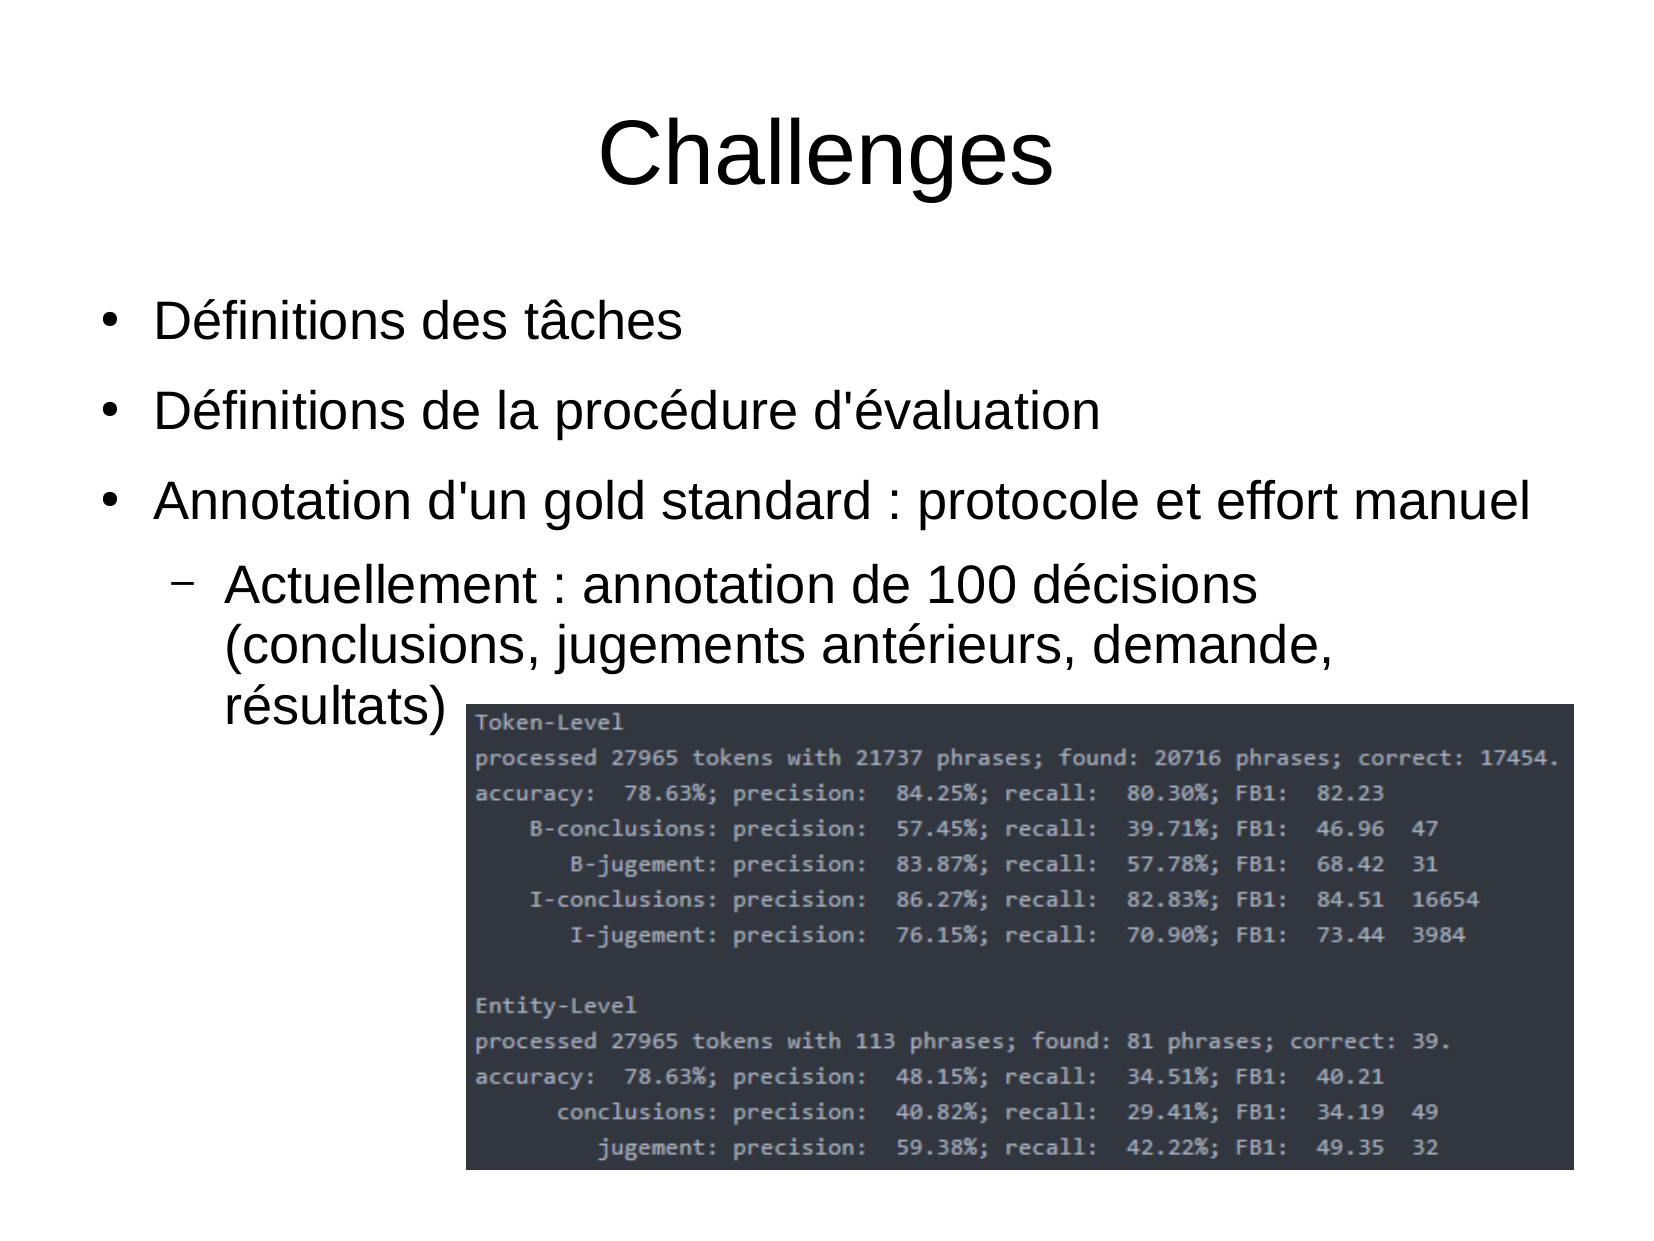

# Challenges
Définitions des tâches
Définitions de la procédure d'évaluation
Annotation d'un gold standard : protocole et effort manuel
Actuellement : annotation de 100 décisions (conclusions, jugements antérieurs, demande, résultats)